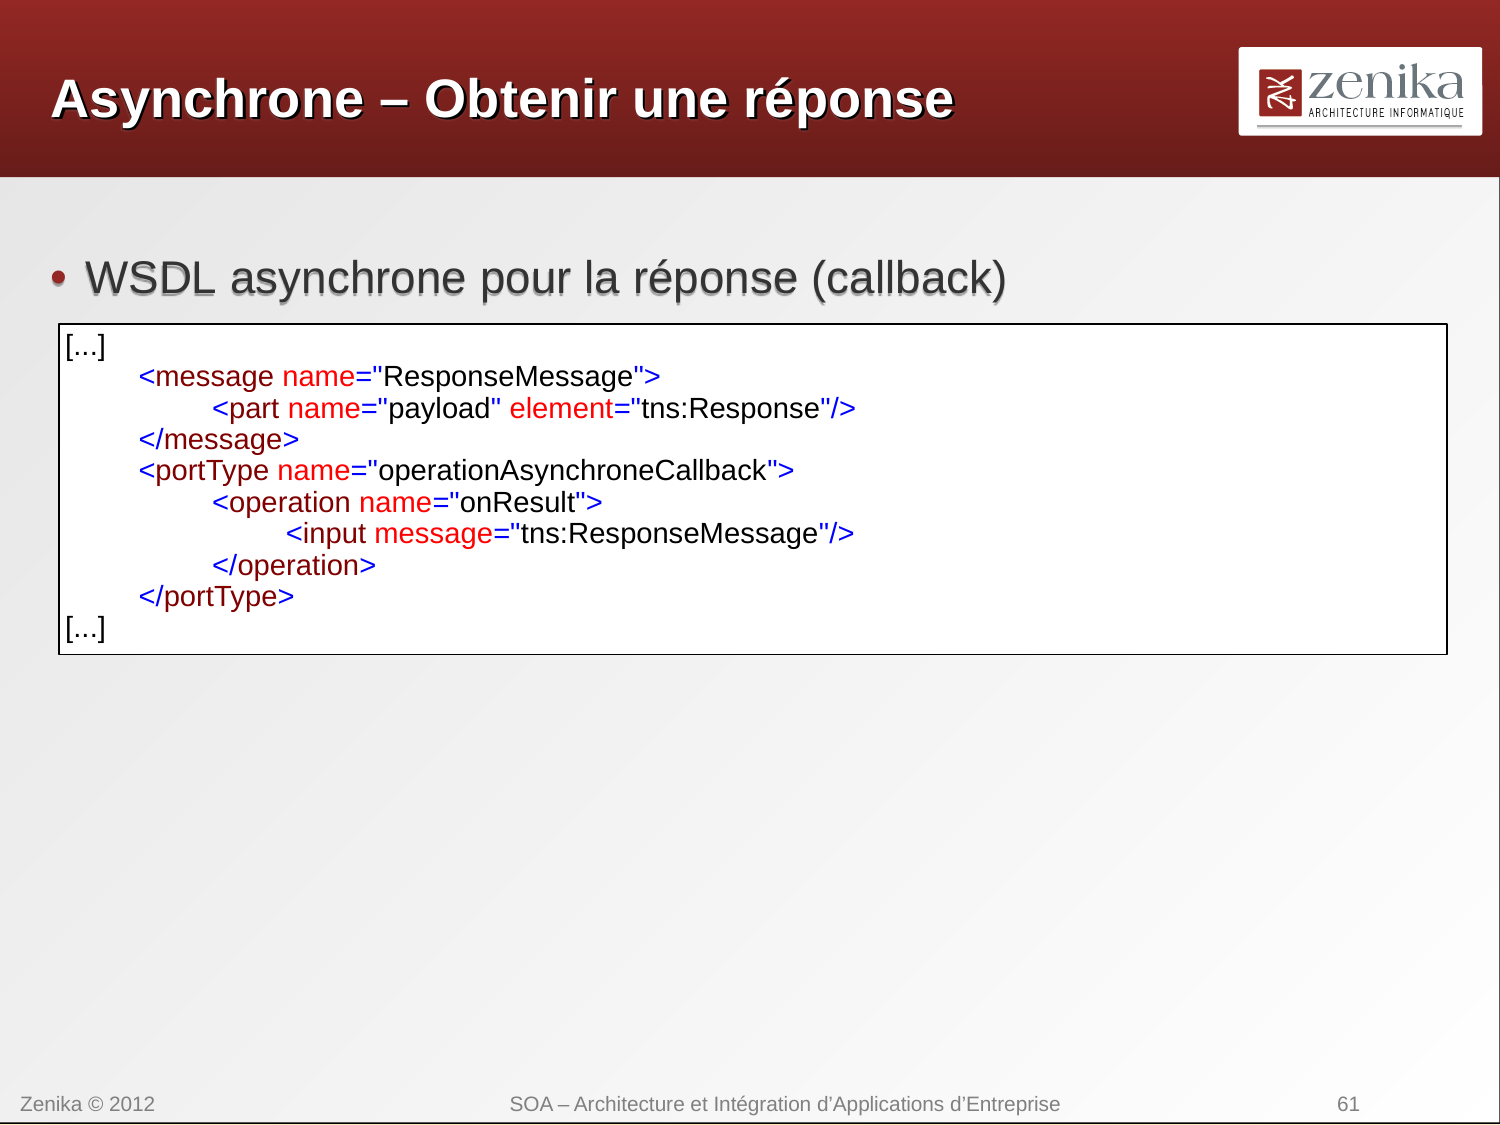

# Asynchrone – Obtenir une réponse
WSDL asynchrone pour la réponse (callback)
[...]
	<message name="ResponseMessage">
		<part name="payload" element="tns:Response"/>
	</message>
	<portType name="operationAsynchroneCallback">
		<operation name="onResult">
			<input message="tns:ResponseMessage"/>
		</operation>
	</portType>
[...]